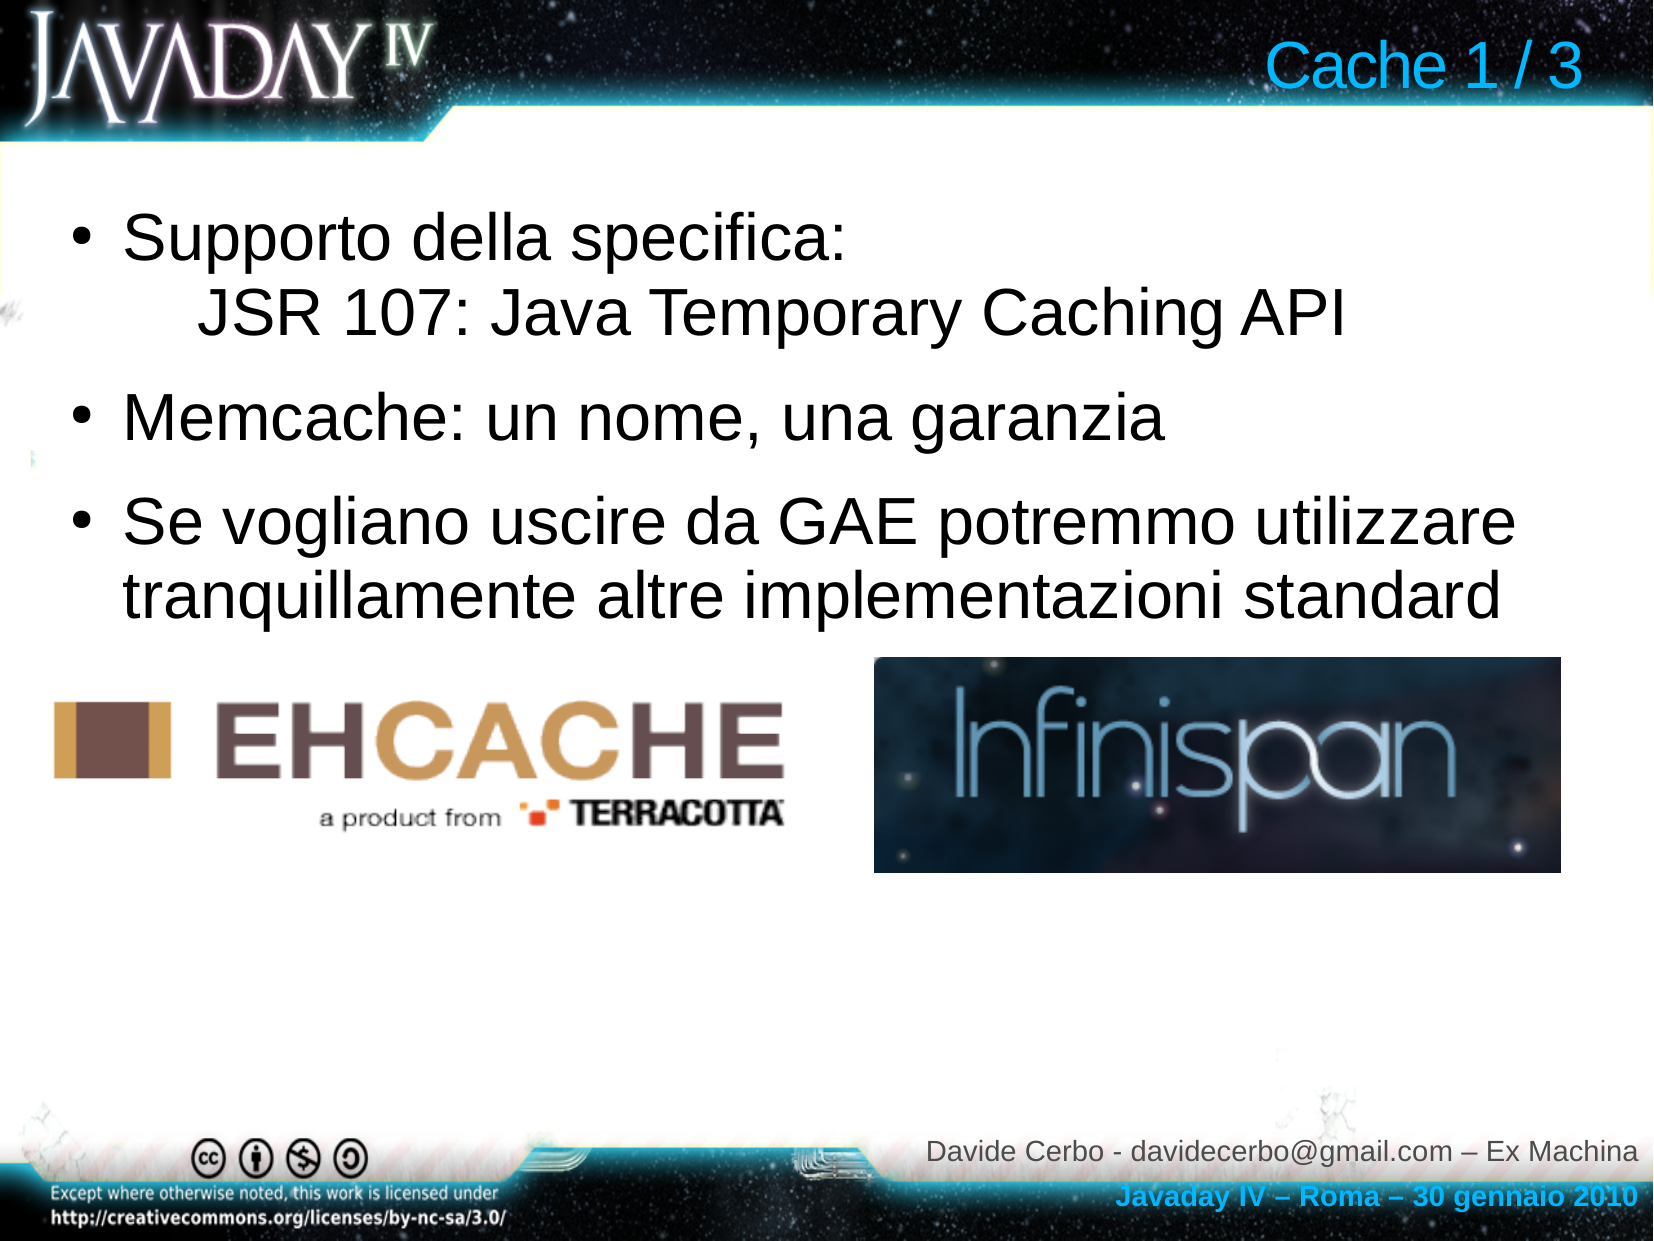

# Cache 1 / 3
Supporto della specifica:
	JSR 107: Java Temporary Caching API
Memcache: un nome, una garanzia
Se vogliano uscire da GAE potremmo utilizzare tranquillamente altre implementazioni standard